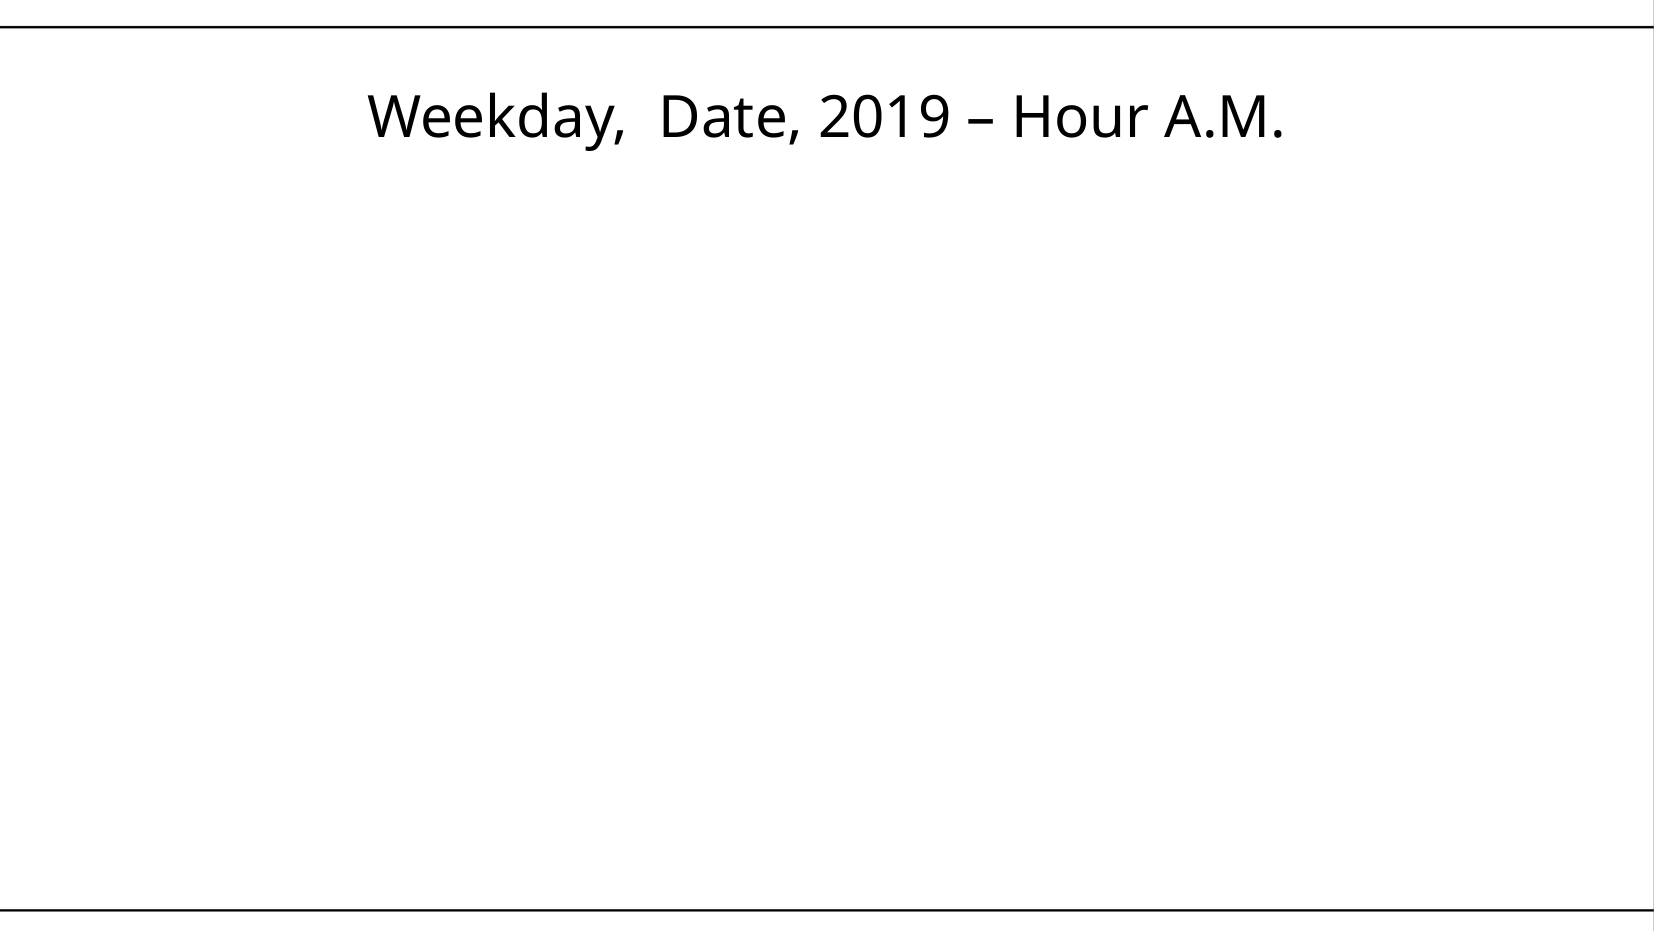

# Weekday, Date, 2019 – Hour A.M.